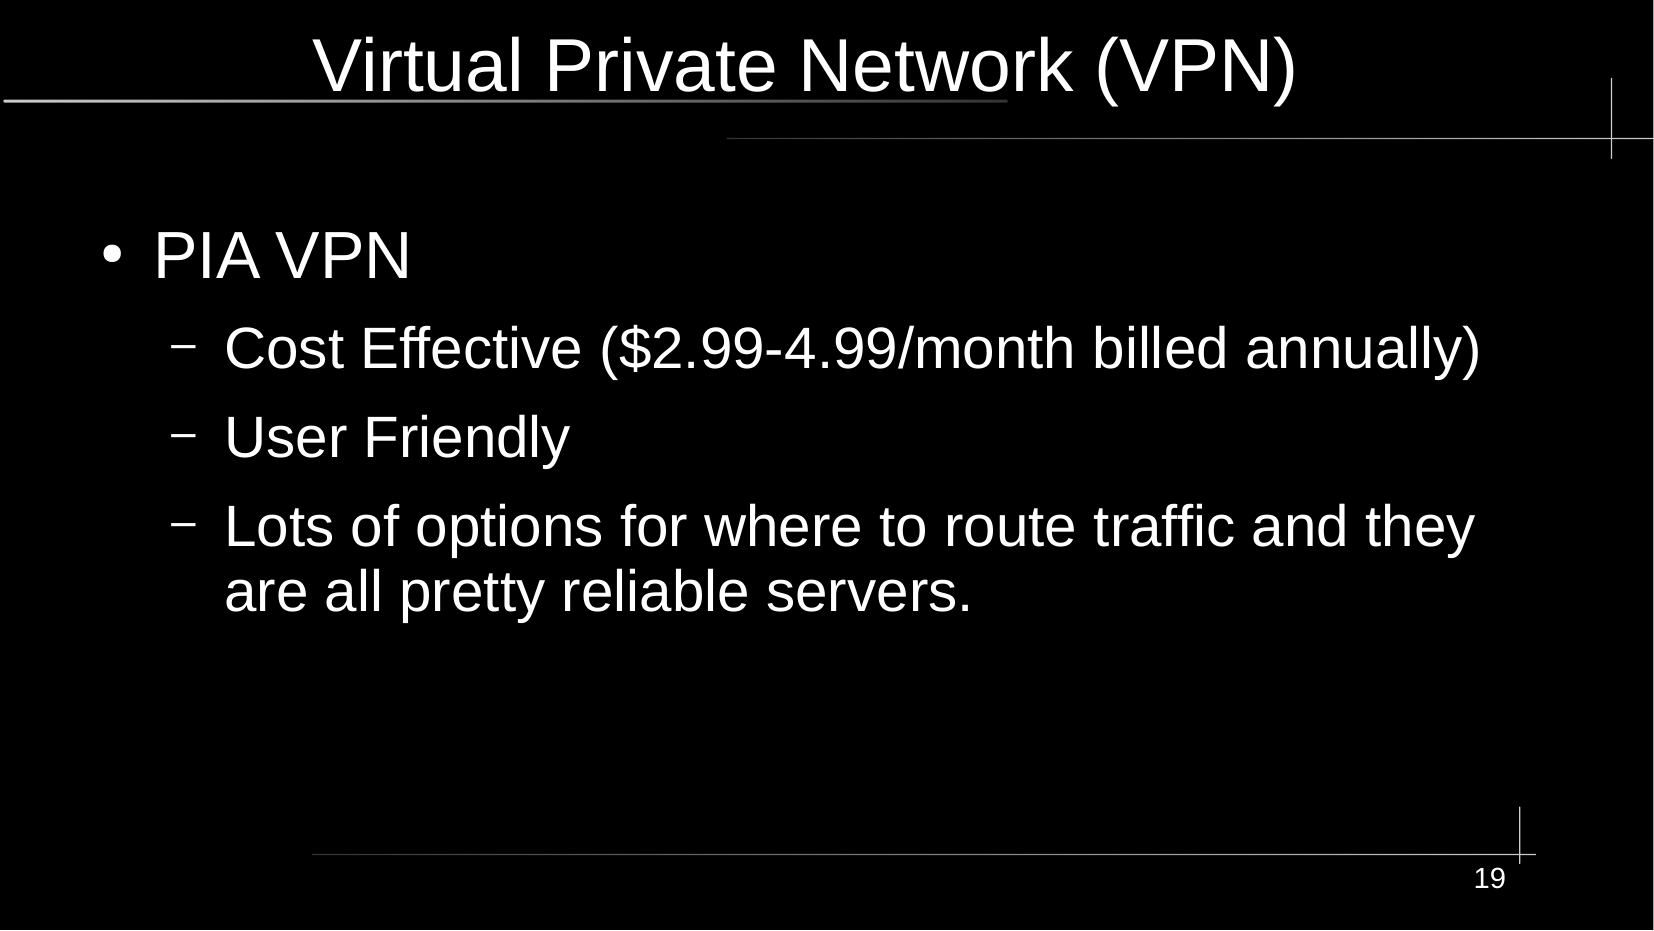

# Virtual Private Network (VPN)
PIA VPN
Cost Effective ($2.99-4.99/month billed annually)
User Friendly
Lots of options for where to route traffic and they are all pretty reliable servers.
19